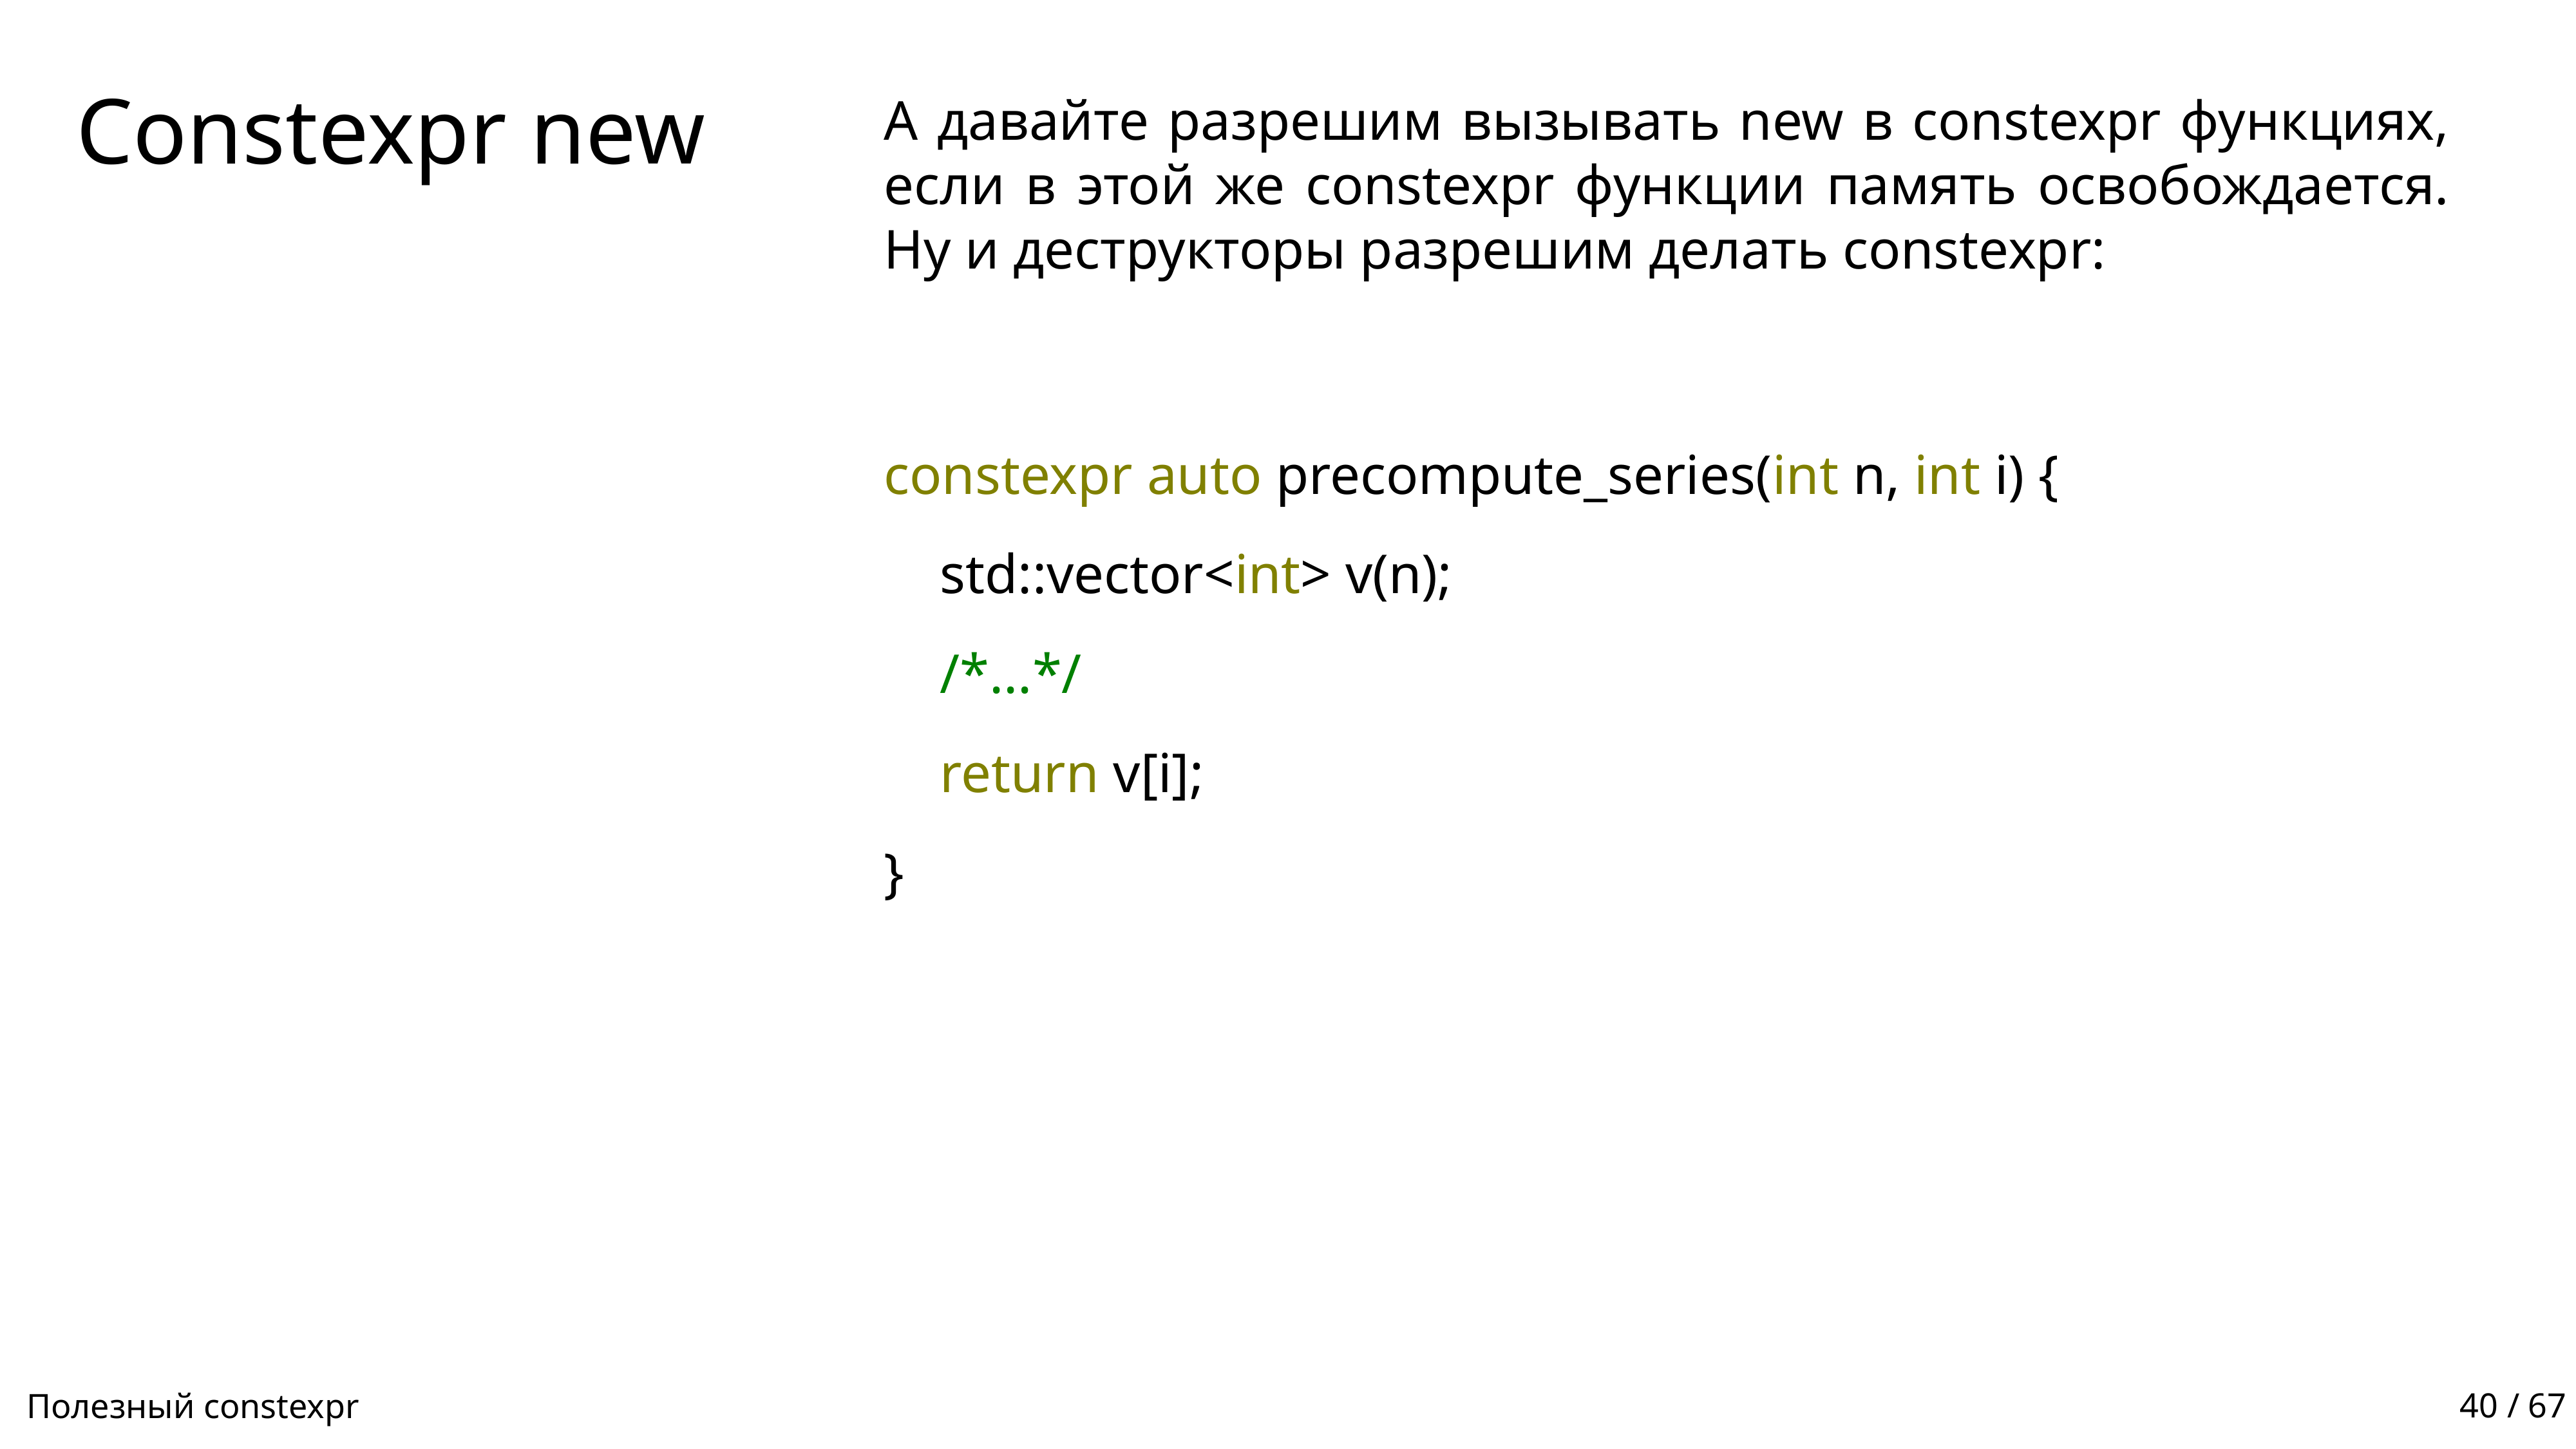

# Constexpr new
А давайте разрешим вызывать new в constexpr функциях, если в этой же constexpr функции память освобождается. Ну и деструкторы разрешим делать constexpr:
constexpr auto precompute_series(int n, int i) {
 std::vector<int> v(n);
 /*...*/
 return v[i];
}
Полезный constexpr